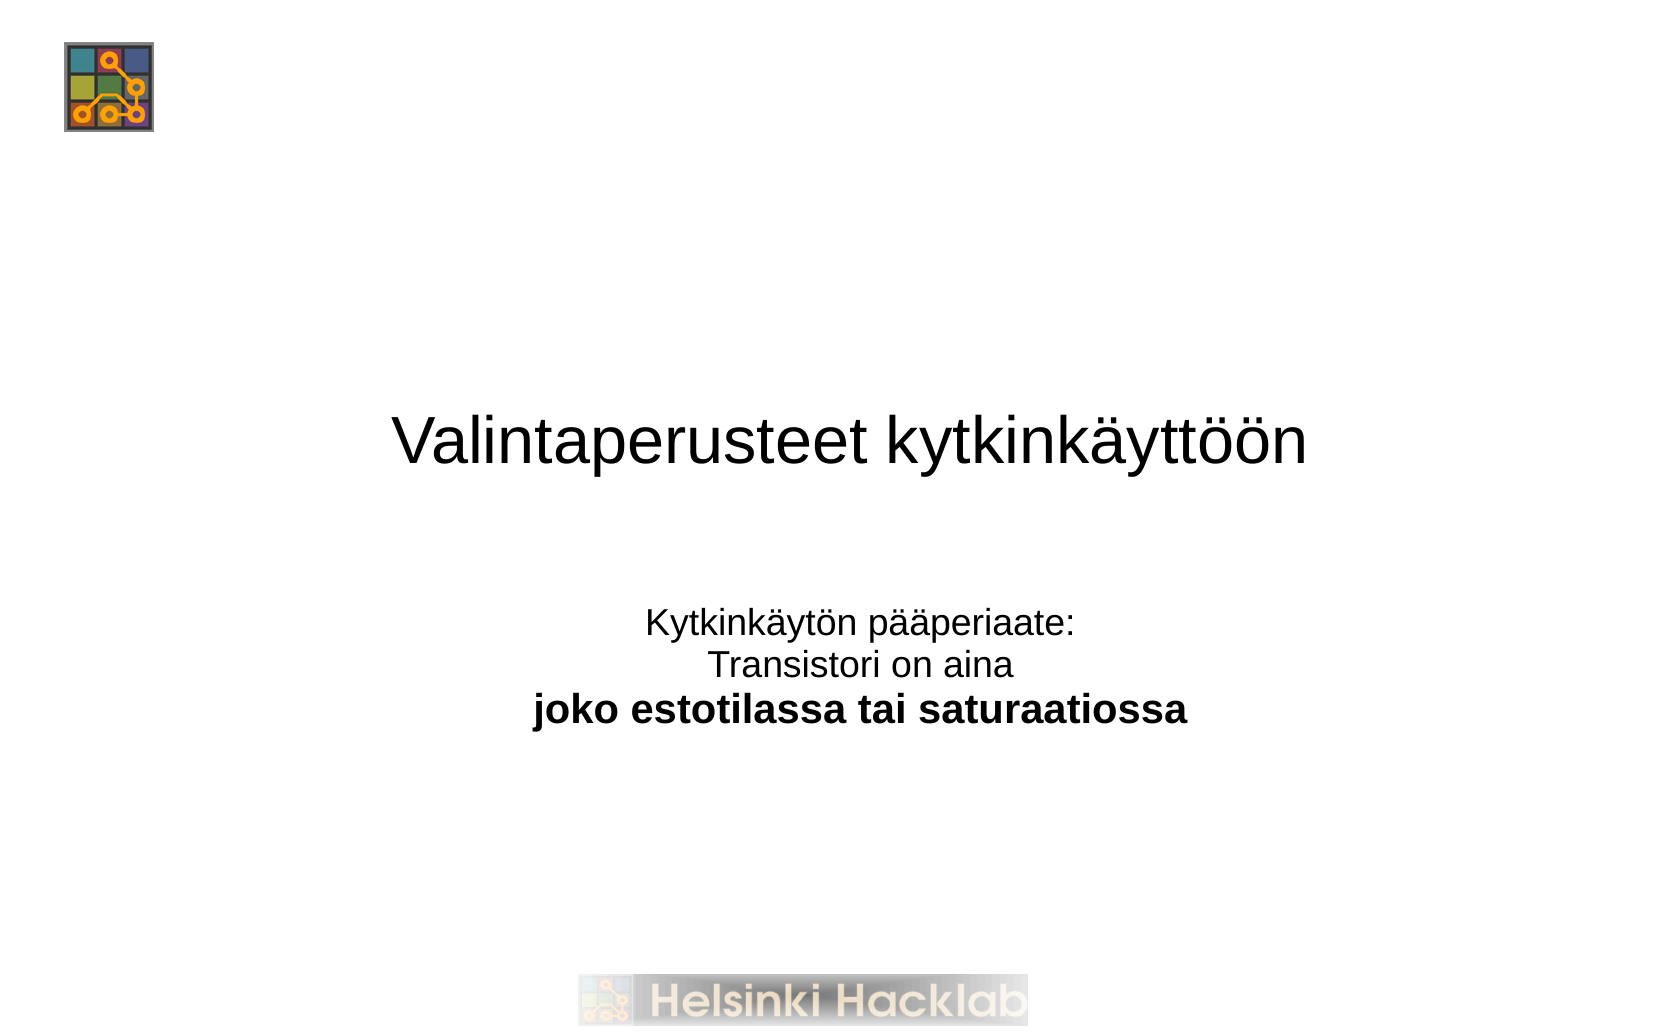

# Valintaperusteet kytkinkäyttöön
Kytkinkäytön pääperiaate:
Transistori on aina
joko estotilassa tai saturaatiossa